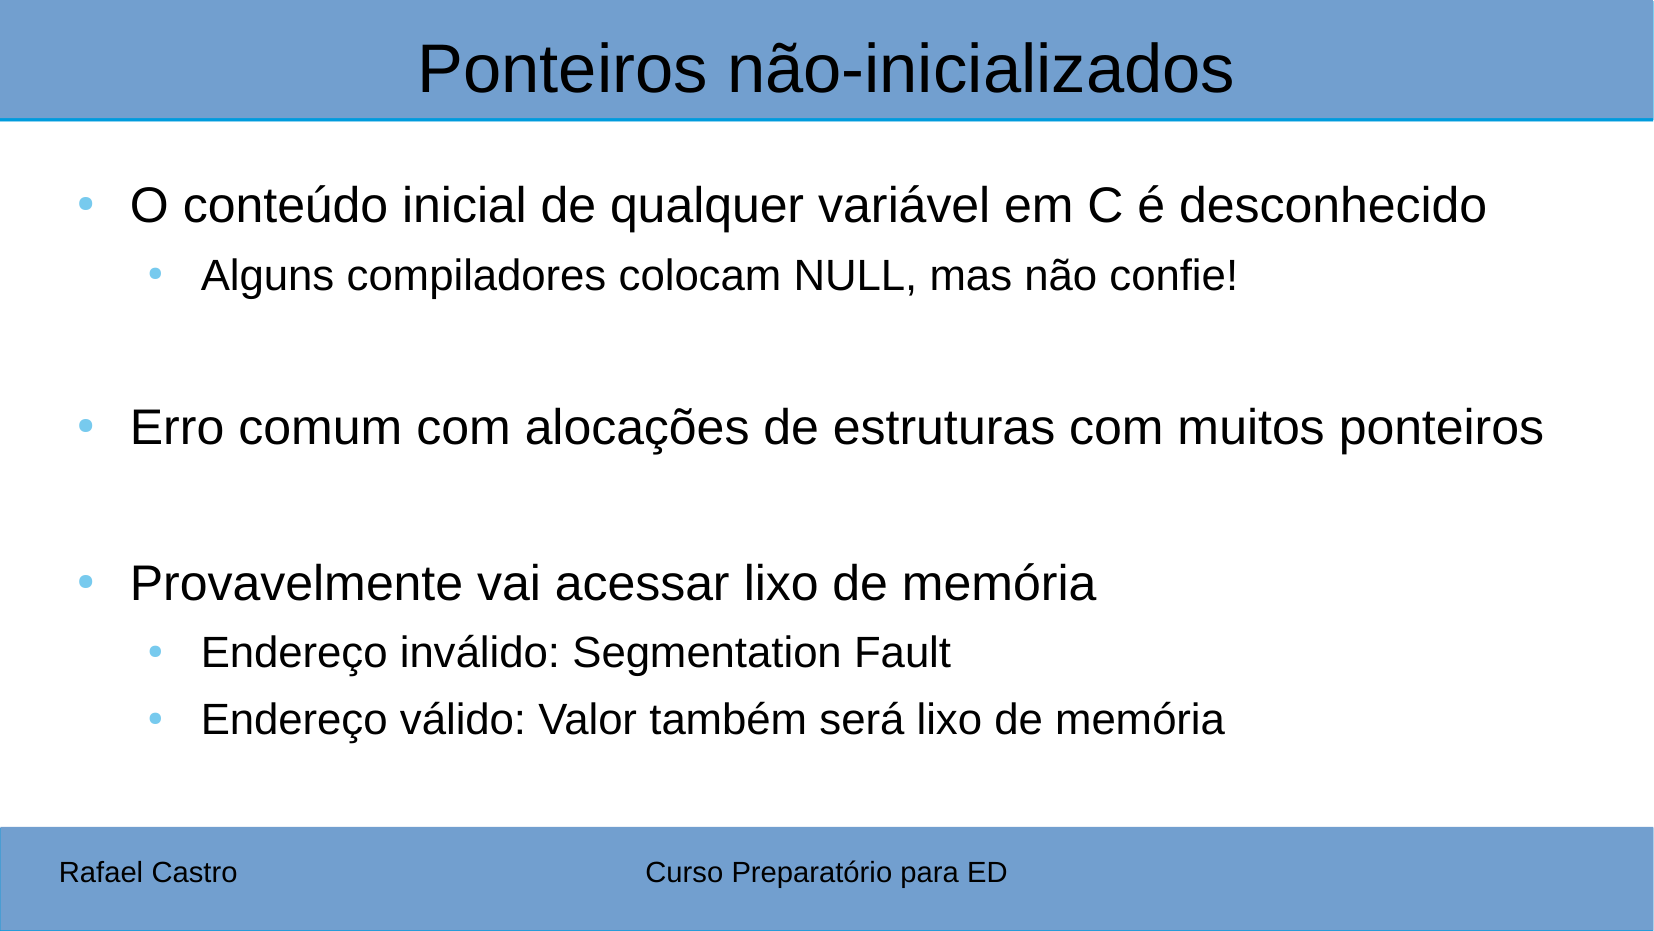

# Ponteiros não-inicializados
O conteúdo inicial de qualquer variável em C é desconhecido
Alguns compiladores colocam NULL, mas não confie!
Erro comum com alocações de estruturas com muitos ponteiros
Provavelmente vai acessar lixo de memória
Endereço inválido: Segmentation Fault
Endereço válido: Valor também será lixo de memória
Curso Preparatório para ED